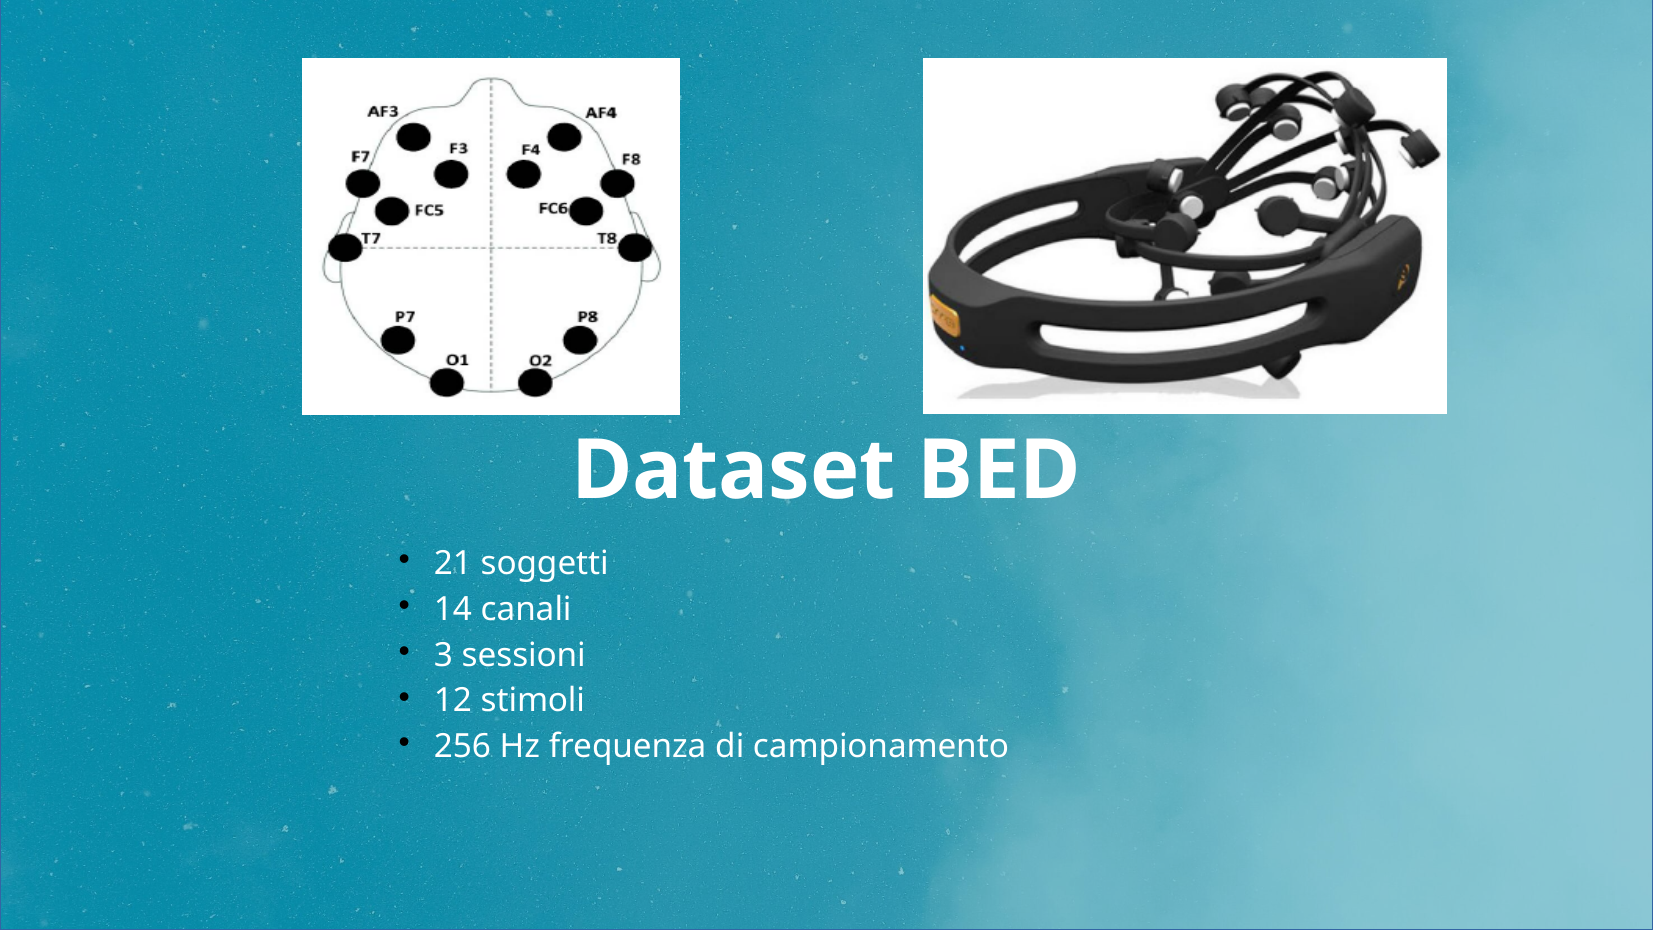

# Dataset BED
21 soggetti
14 canali
3 sessioni
12 stimoli
256 Hz frequenza di campionamento